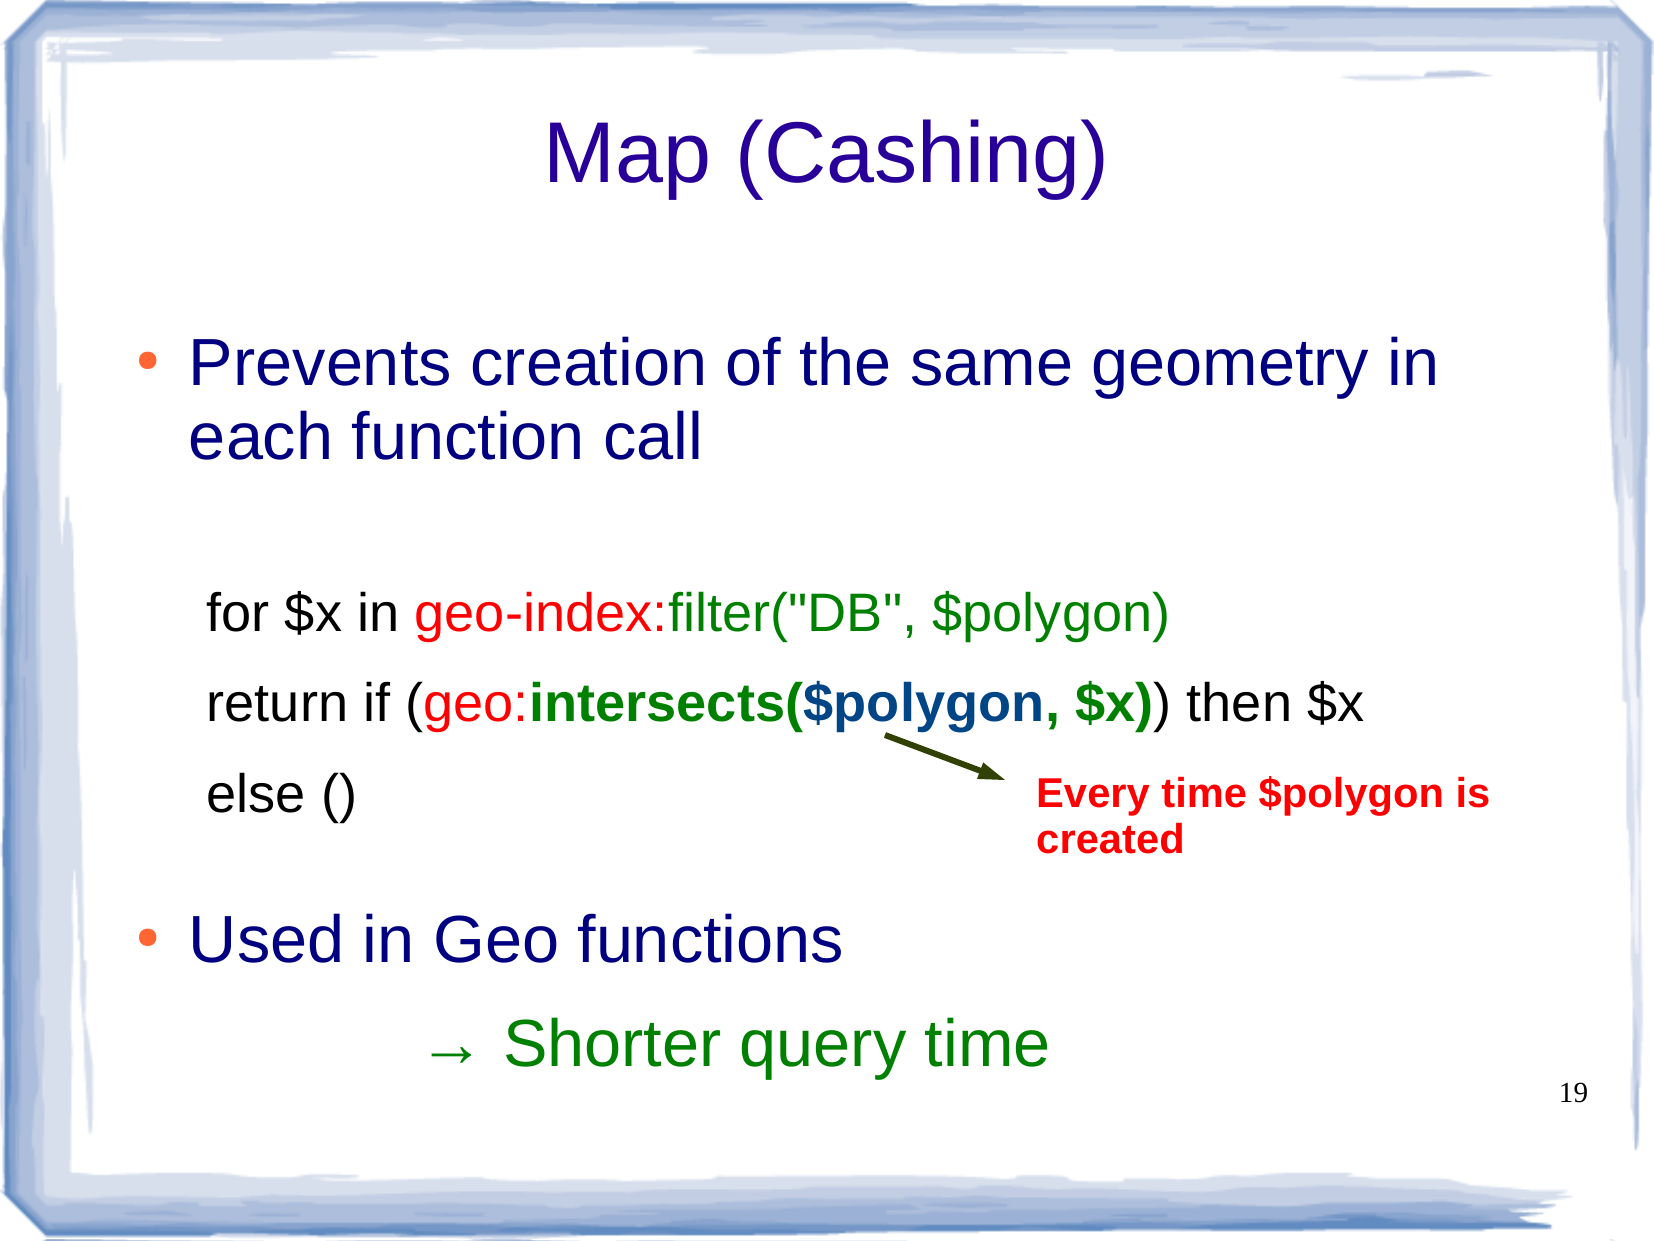

# Map (Cashing)
Prevents creation of the same geometry in each function call
Used in Geo functions
 			→ Shorter query time
for $x in geo-index:filter("DB", $polygon)
return if (geo:intersects($polygon, $x)) then $x
else ()
Every time $polygon is created
19